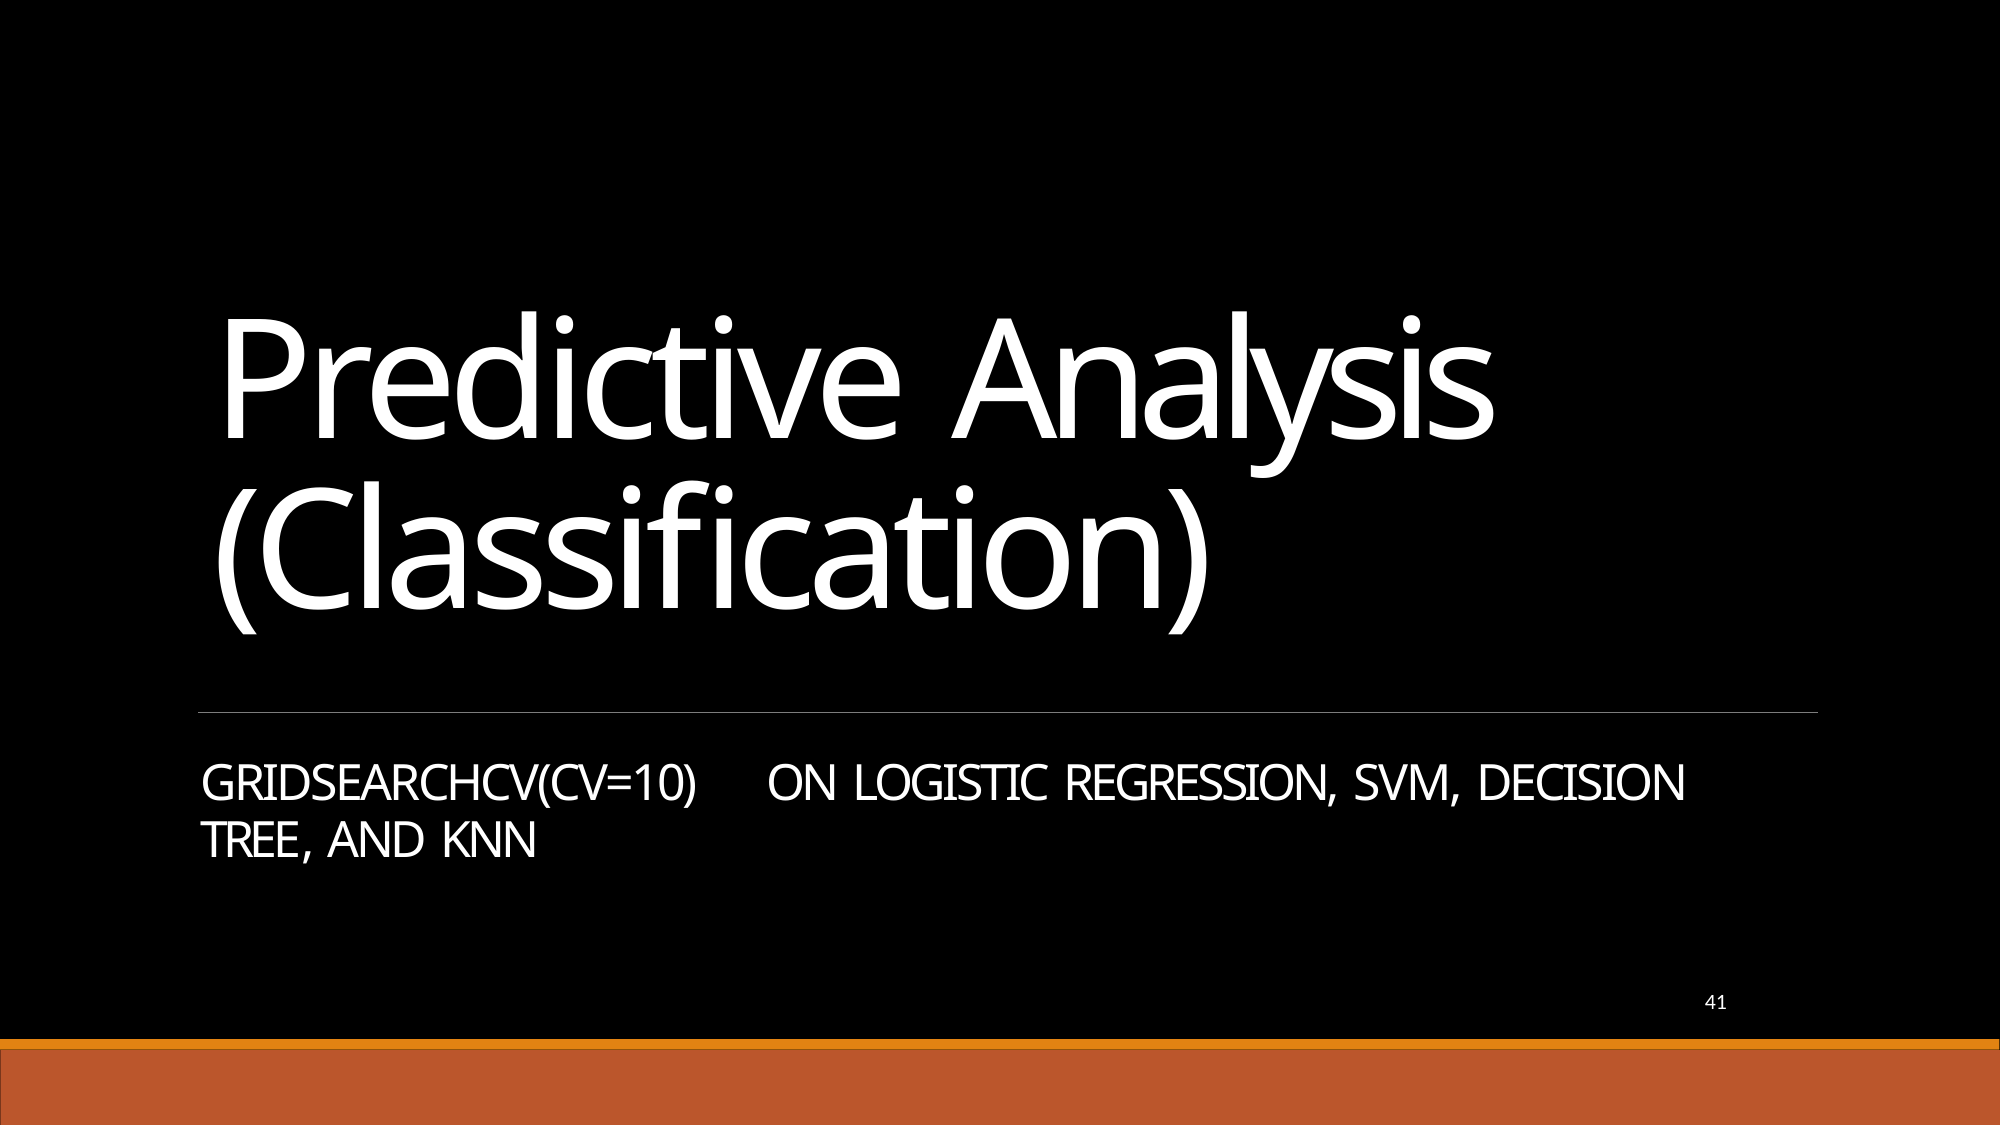

# Predictive Analysis (Classification)
GRIDSEARCHCV(CV=10)	ON LOGISTIC REGRESSION, SVM, DECISION TREE, AND KNN